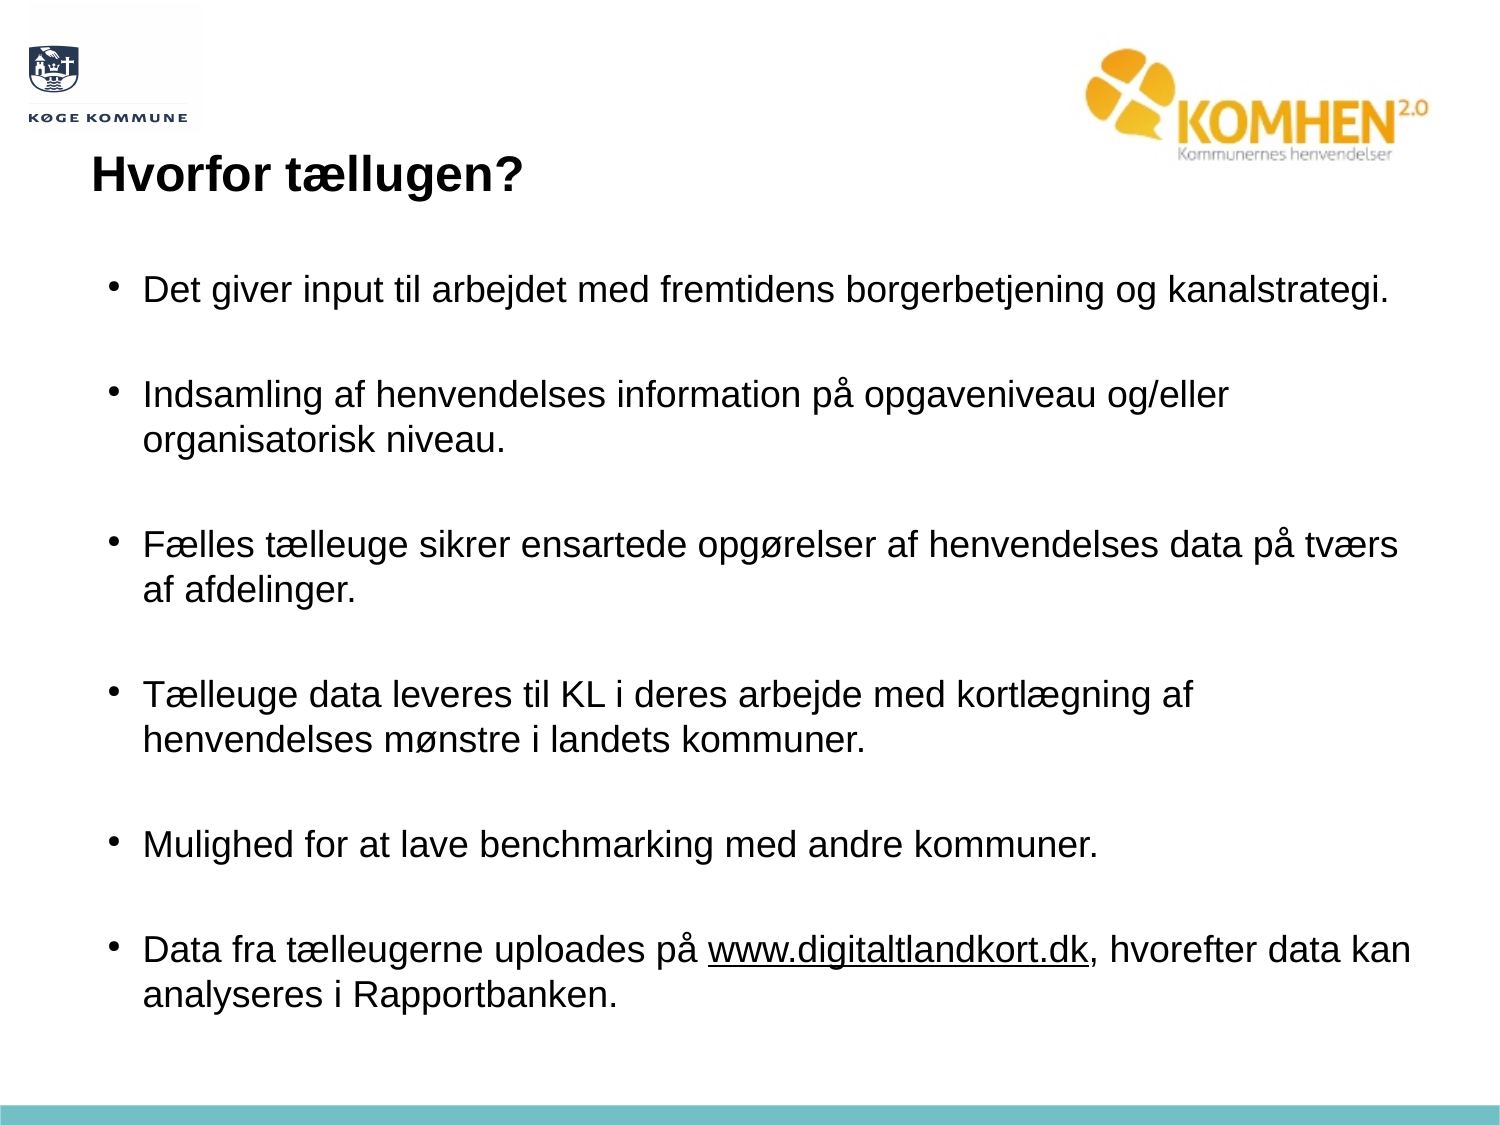

Hvorfor tællugen?
Det giver input til arbejdet med fremtidens borgerbetjening og kanalstrategi.
Indsamling af henvendelses information på opgaveniveau og/eller organisatorisk niveau.
Fælles tælleuge sikrer ensartede opgørelser af henvendelses data på tværs af afdelinger.
Tælleuge data leveres til KL i deres arbejde med kortlægning af henvendelses mønstre i landets kommuner.
Mulighed for at lave benchmarking med andre kommuner.
Data fra tælleugerne uploades på www.digitaltlandkort.dk, hvorefter data kan analyseres i Rapportbanken.